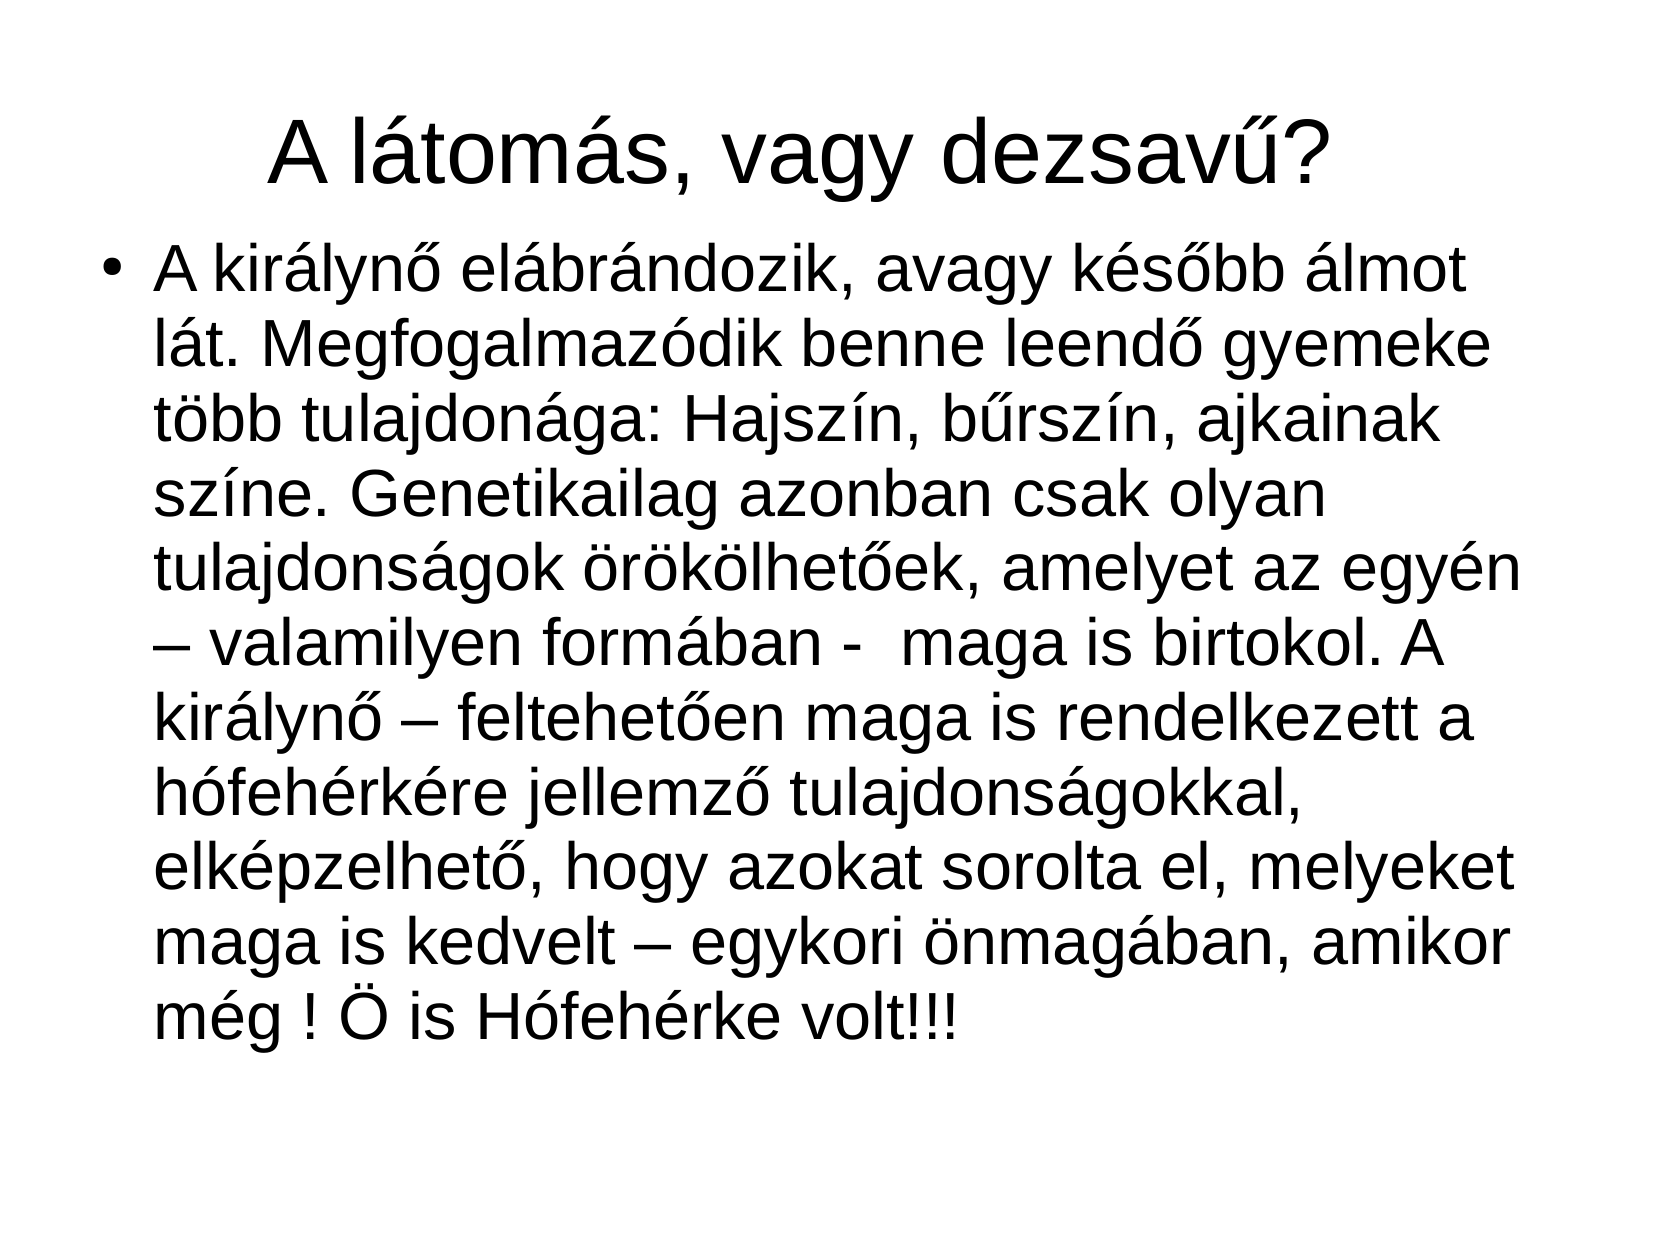

# A látomás, vagy dezsavű?
A királynő elábrándozik, avagy később álmot lát. Megfogalmazódik benne leendő gyemeke több tulajdonága: Hajszín, bűrszín, ajkainak színe. Genetikailag azonban csak olyan tulajdonságok örökölhetőek, amelyet az egyén – valamilyen formában - maga is birtokol. A királynő – feltehetően maga is rendelkezett a hófehérkére jellemző tulajdonságokkal, elképzelhető, hogy azokat sorolta el, melyeket maga is kedvelt – egykori önmagában, amikor még ! Ö is Hófehérke volt!!!